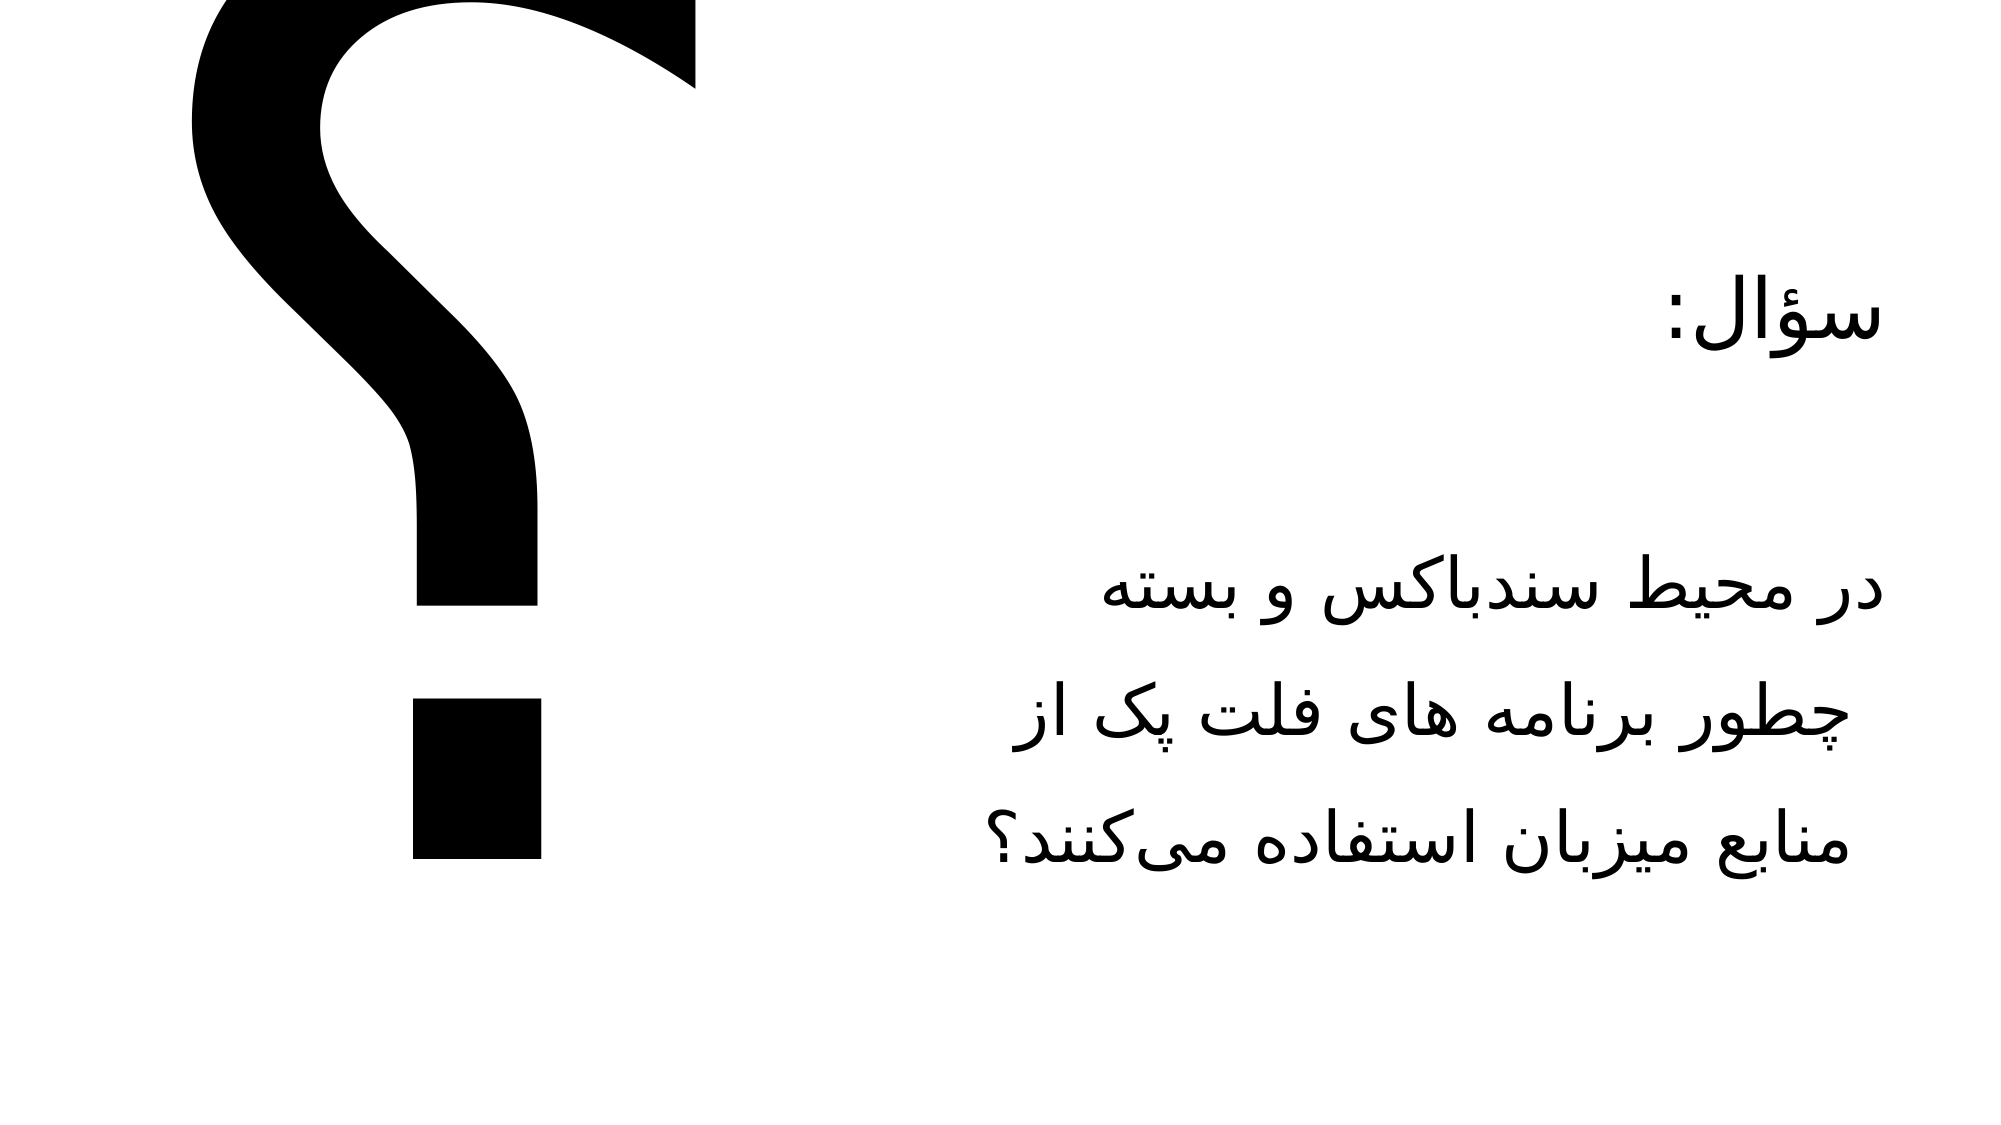

؟
سؤال:
# در محیط سندباکس و بسته چطور برنامه های فلت پک از منابع میزبان استفاده می‌کنند؟